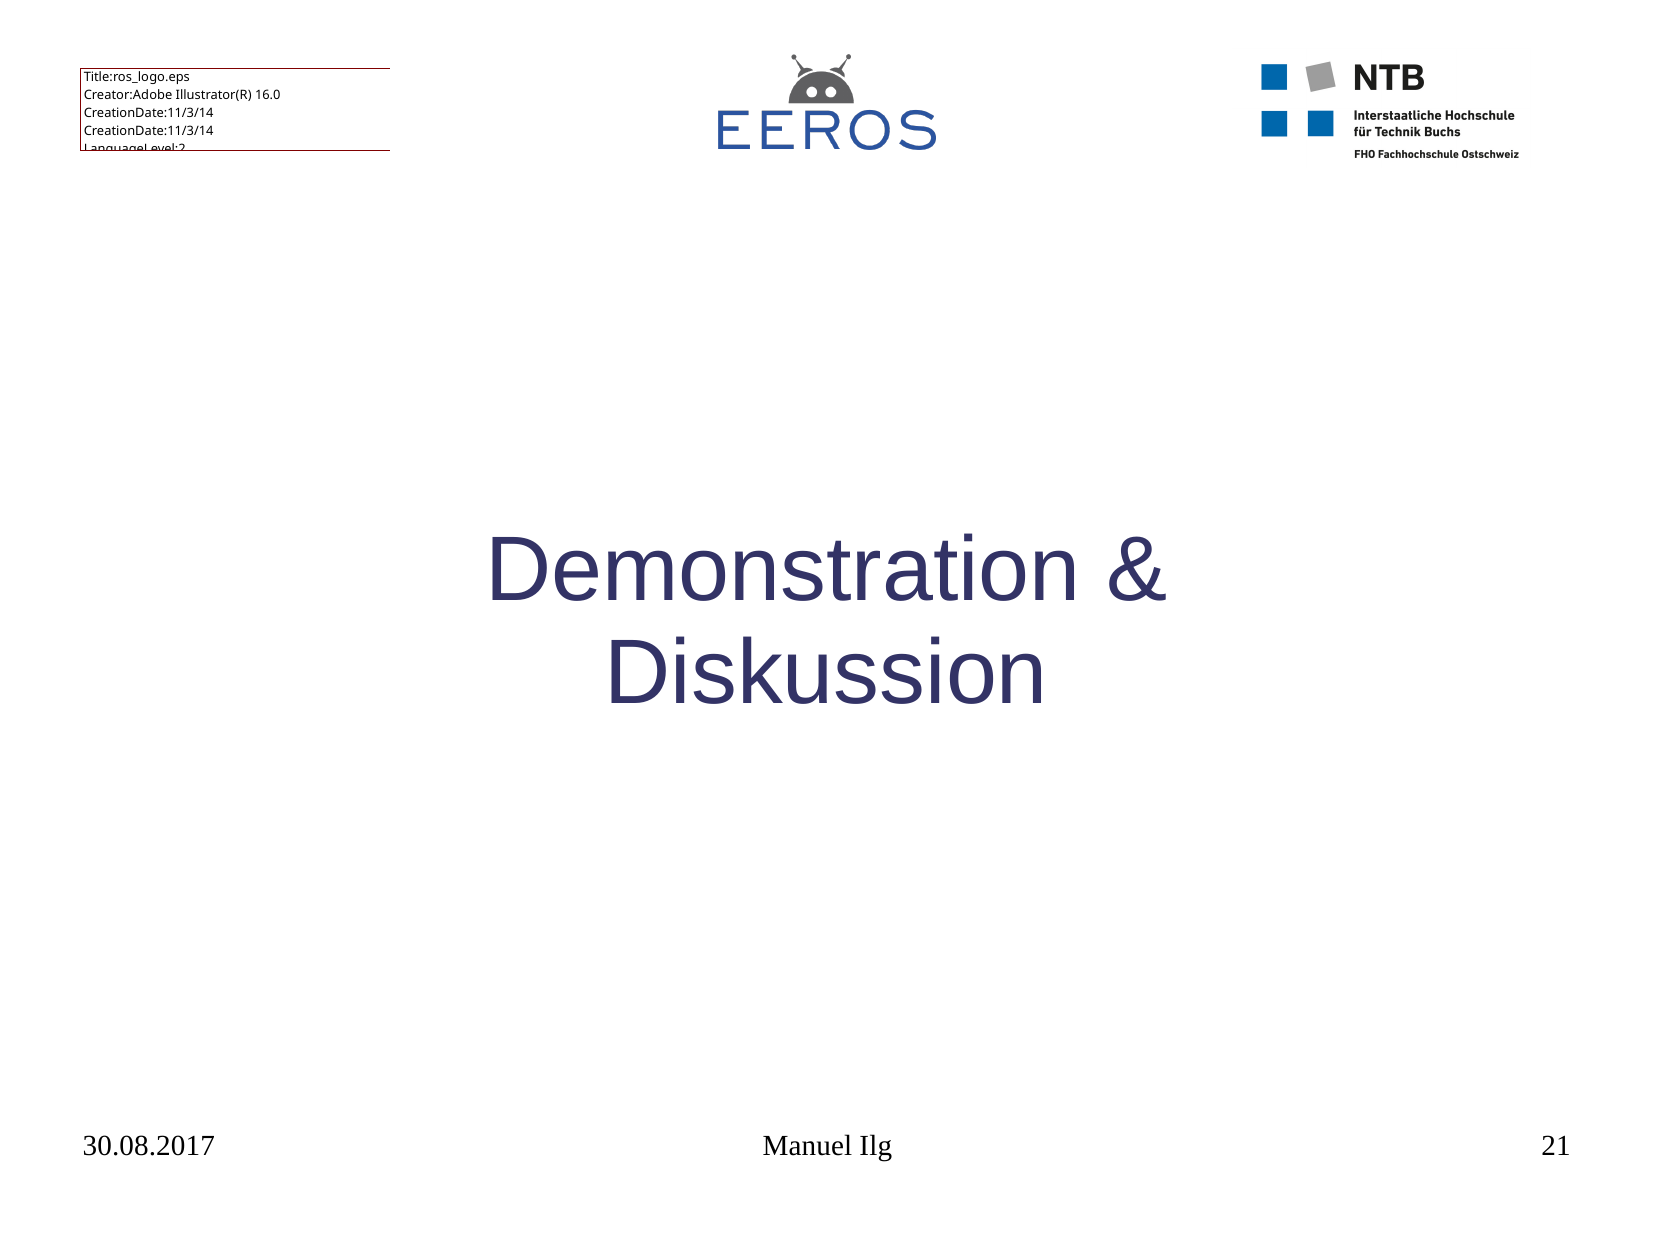

# Demonstration & Diskussion
13.02.2017
Manuel Ilg
21